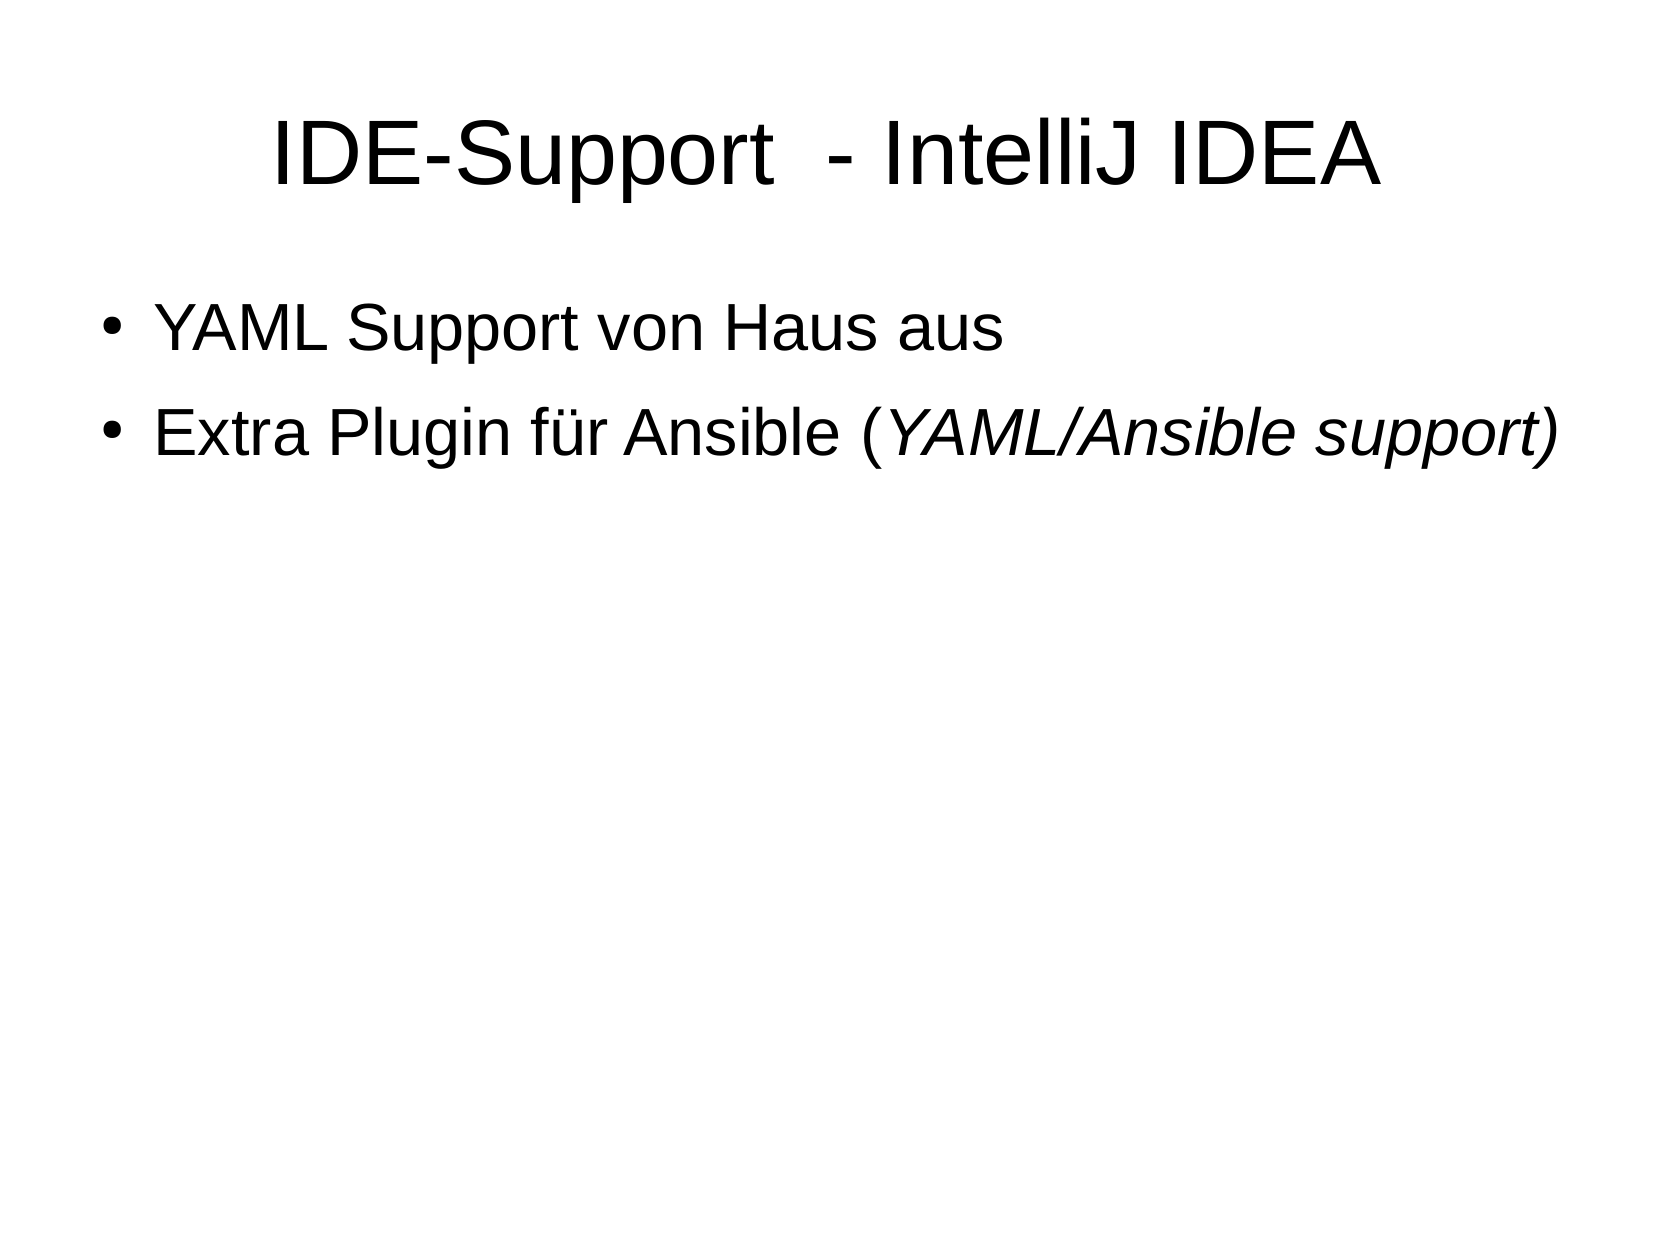

# IDE-Support - IntelliJ IDEA
YAML Support von Haus aus
Extra Plugin für Ansible (YAML/Ansible support)